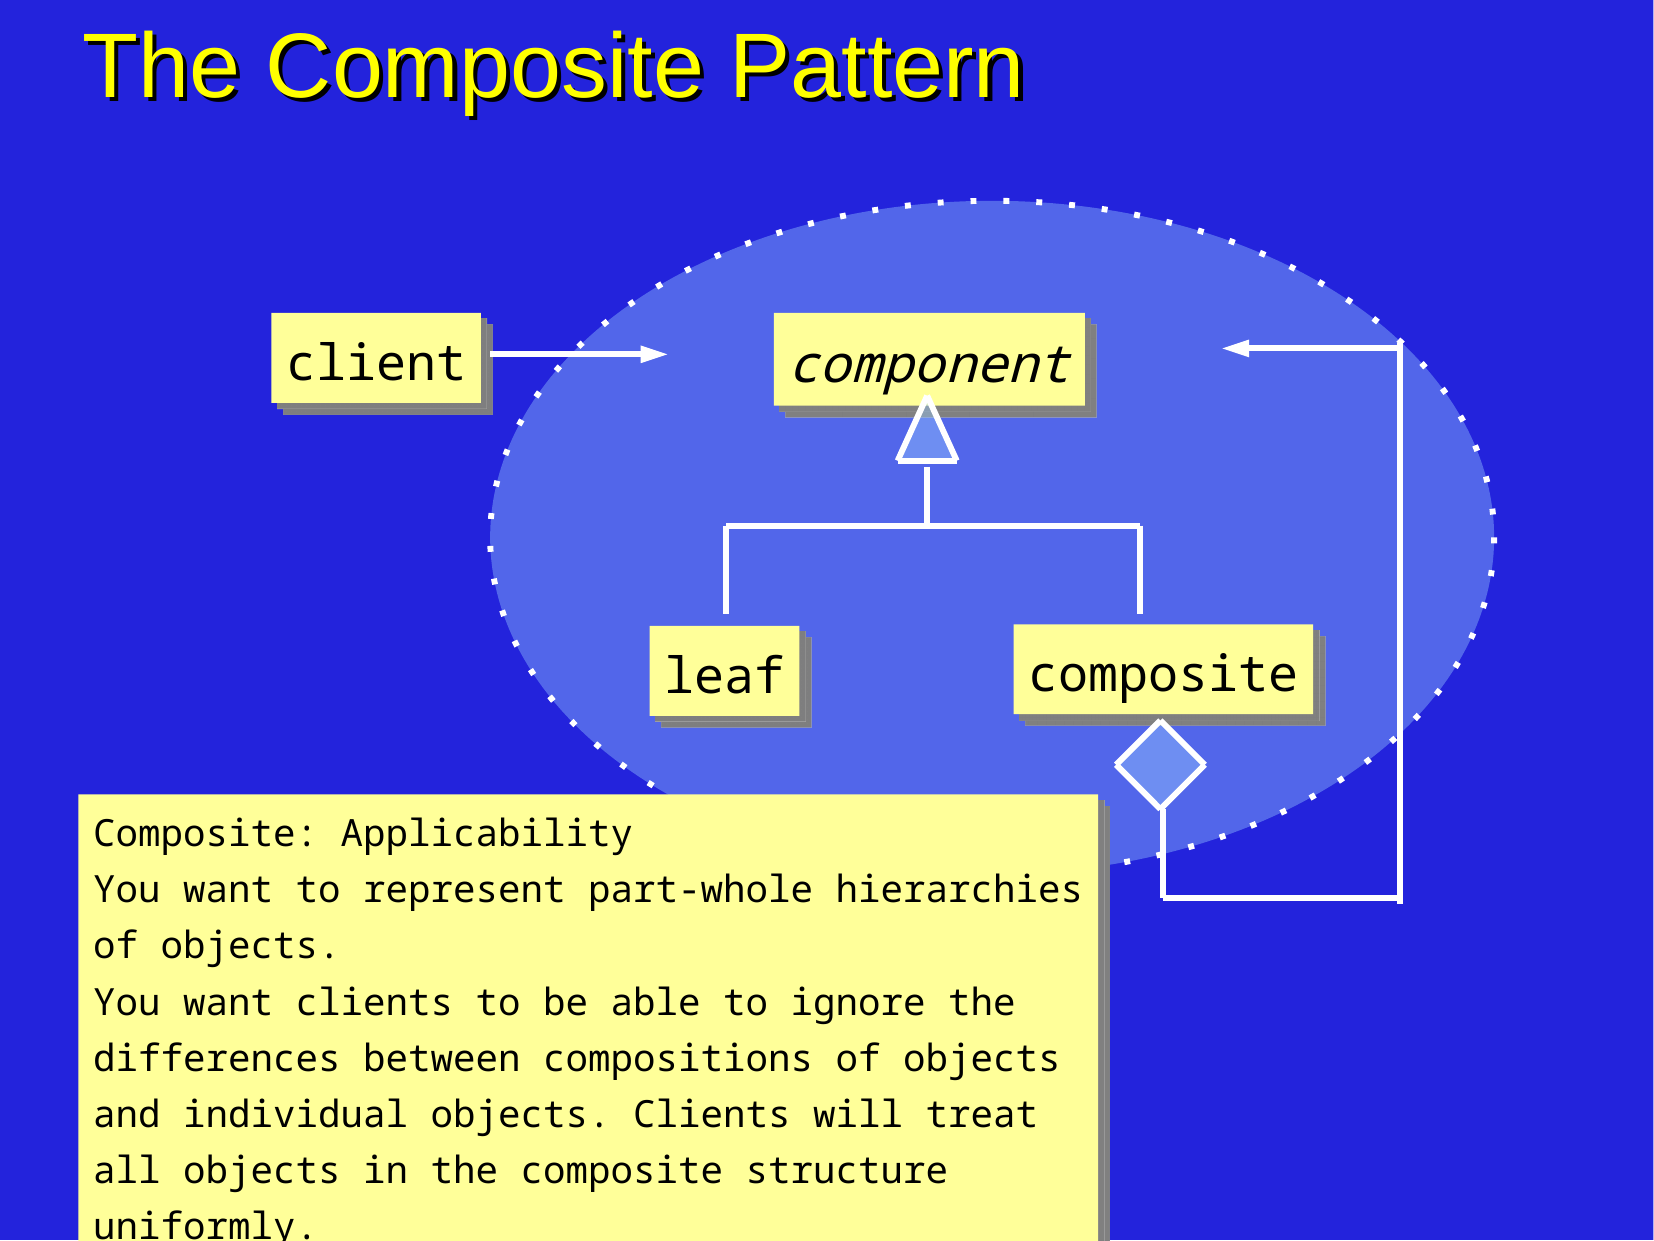

# The Composite Pattern
client
component
composite
leaf
Composite: Applicability
You want to represent part-whole hierarchies
of objects.
You want clients to be able to ignore the
differences between compositions of objects
and individual objects. Clients will treat
all objects in the composite structure
uniformly.